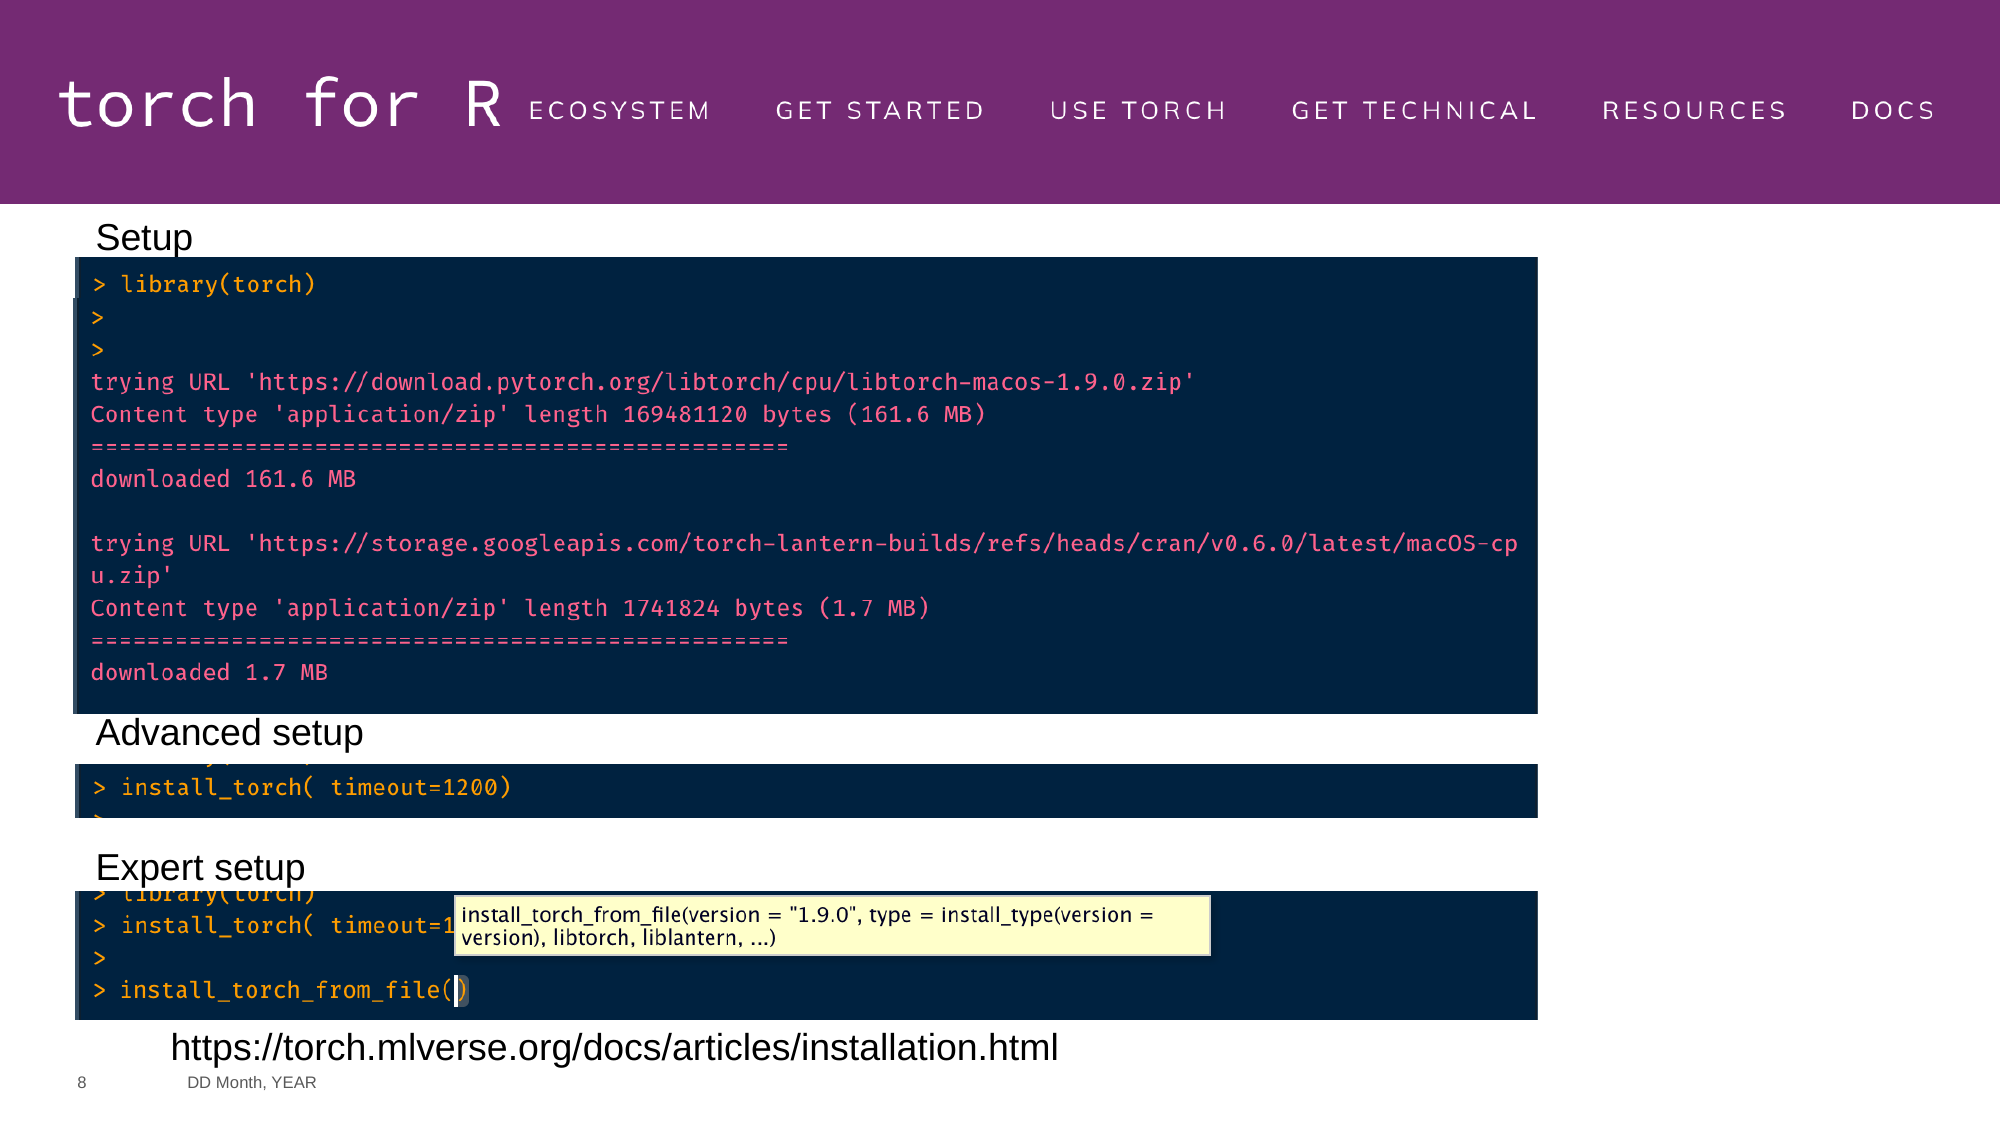

Setup
Advanced setup
Expert setup
	https://torch.mlverse.org/docs/articles/installation.html
DD Month, YEAR